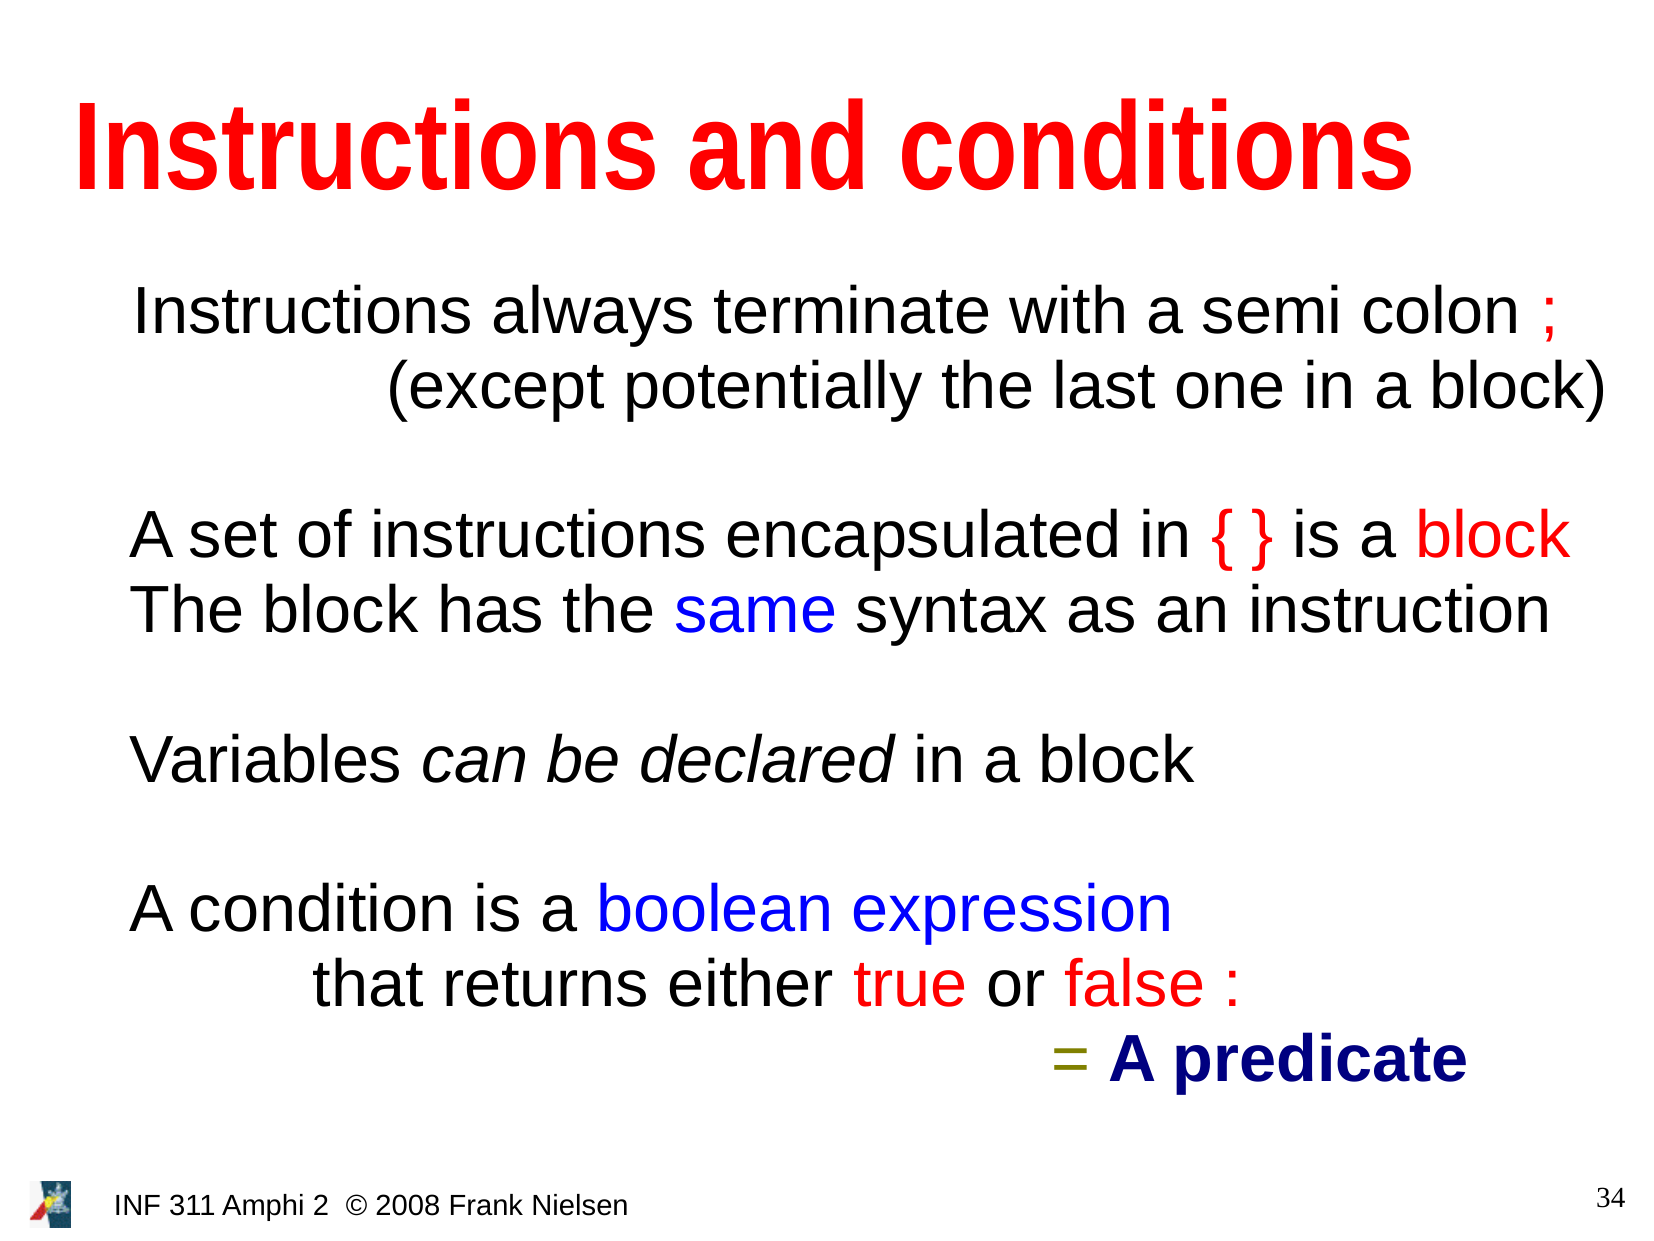

Instructions and conditions
 	Instructions always terminate with a semi colon ;
 			(except potentially the last one in a block)
A set of instructions encapsulated in { } is a block
The block has the same syntax as an instruction
Variables can be declared in a block
A condition is a boolean expression
		that returns either true or false :
												= A predicate